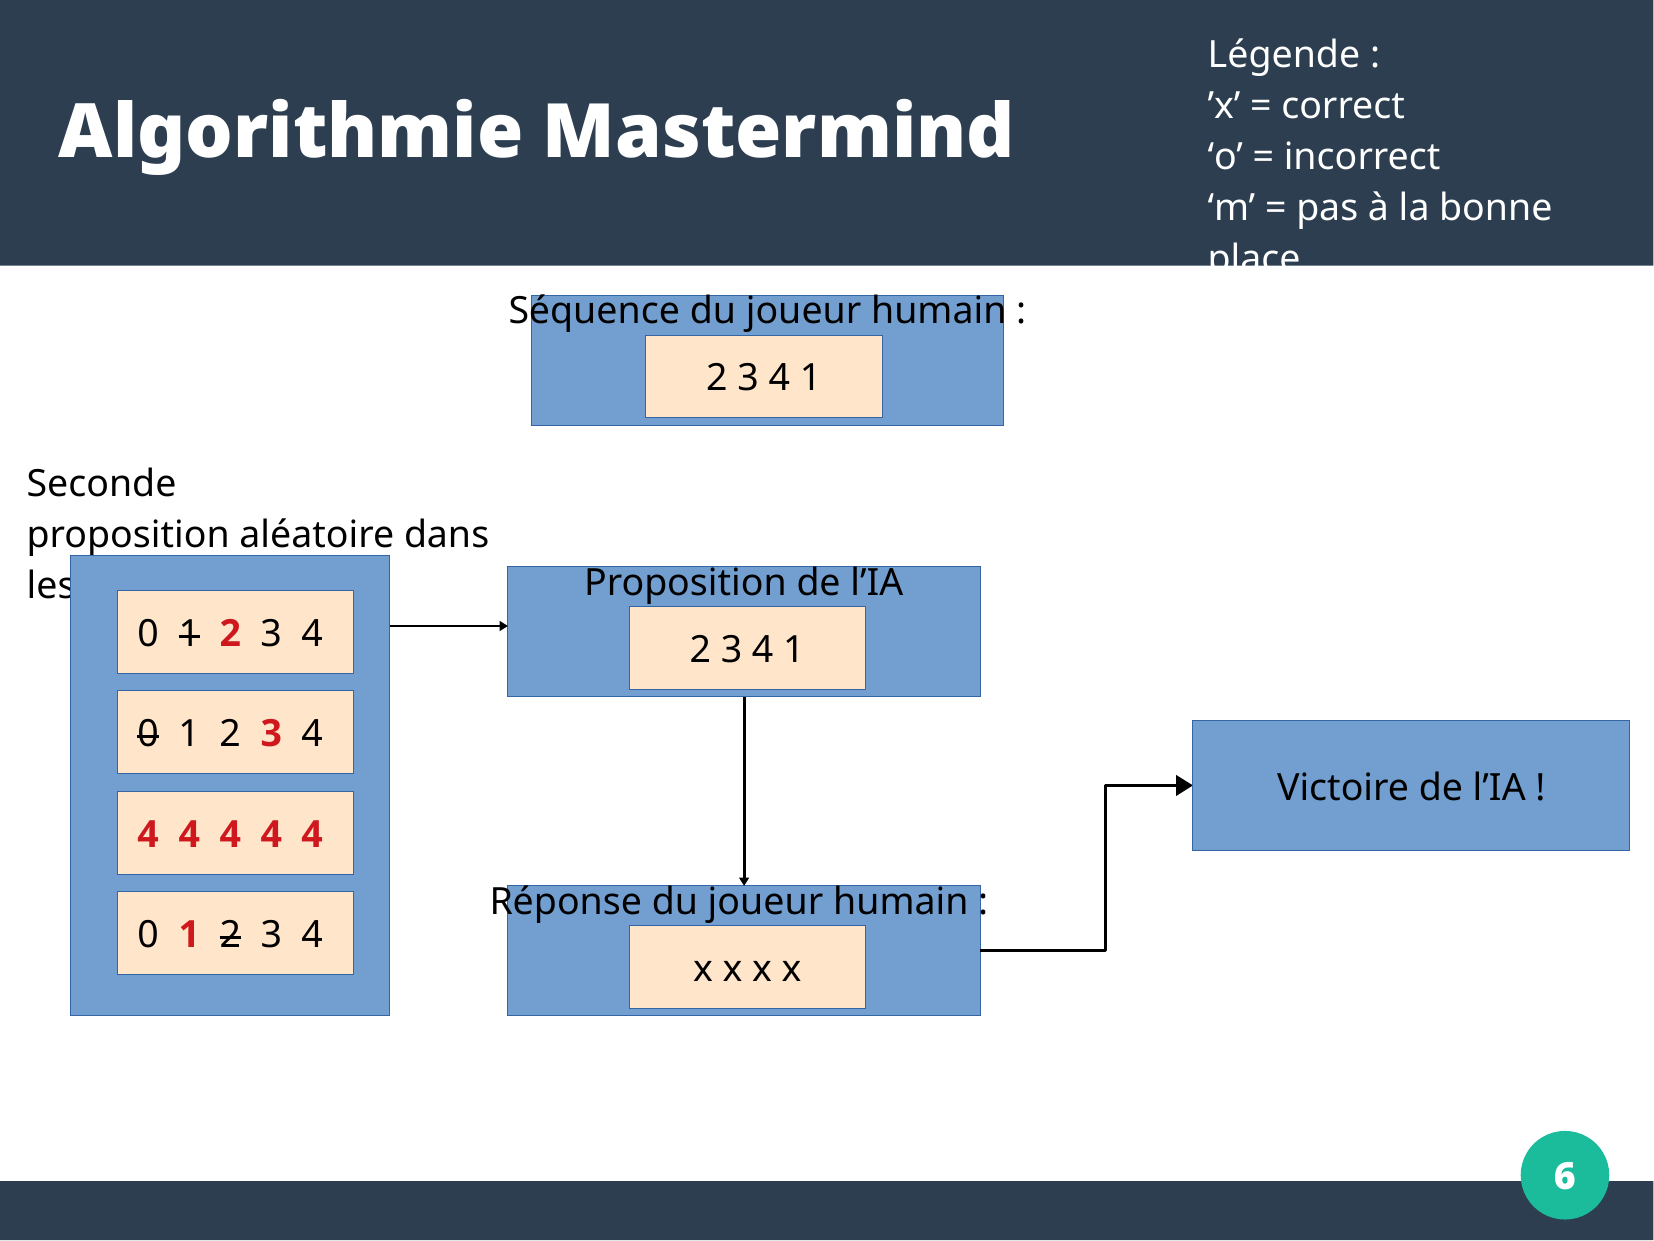

Légende :
’x’ = correct
‘o’ = incorrect
‘m’ = pas à la bonne place
# Algorithmie Mastermind
Séquence du joueur humain :
2 3 4 1
Seconde proposition aléatoire dans les valeurs restantes
Proposition de l’IA
0 1 2 3 4
2 3 4 1
0 1 2 3 4
Victoire de l’IA !
4 4 4 4 4
Réponse du joueur humain :
0 1 2 3 4
x x x x
6